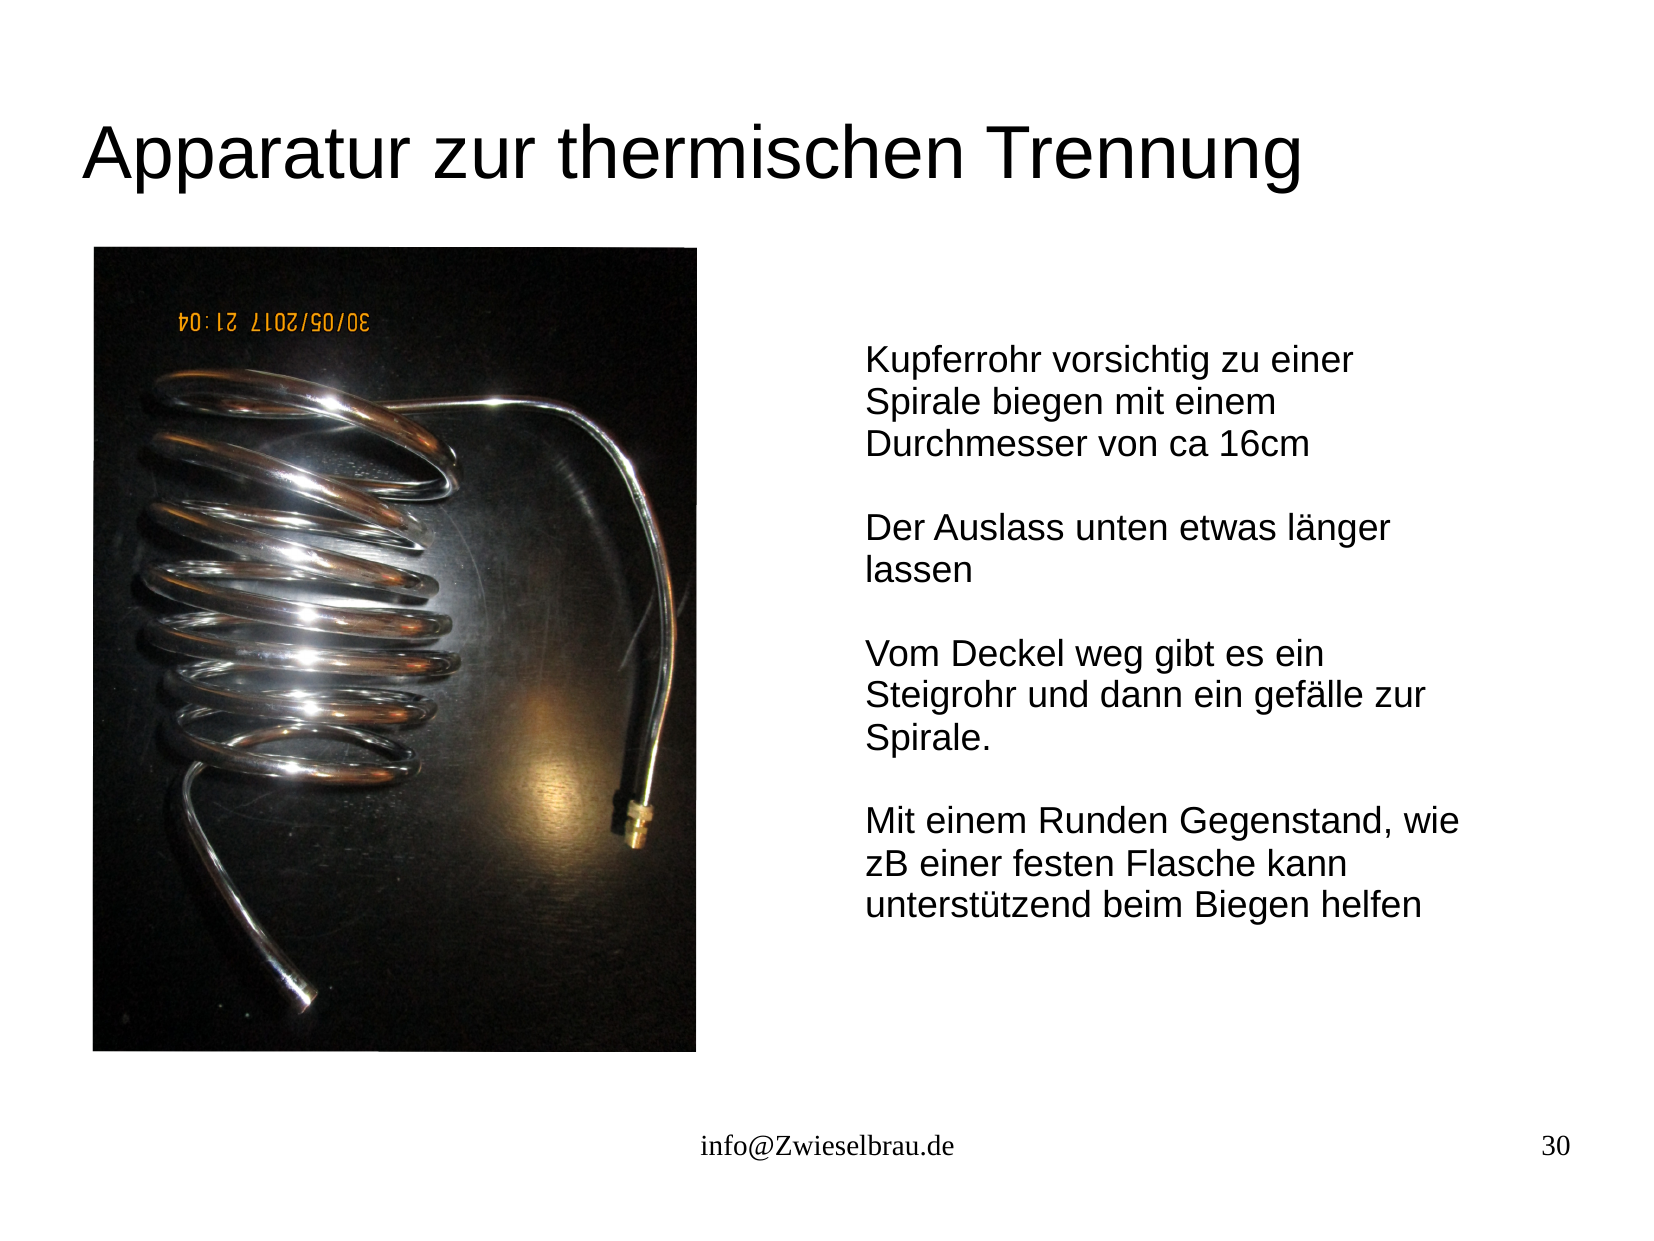

# Apparatur zur thermischen Trennung
Kupferrohr vorsichtig zu einer Spirale biegen mit einem Durchmesser von ca 16cm
Der Auslass unten etwas länger lassen
Vom Deckel weg gibt es ein Steigrohr und dann ein gefälle zur Spirale.
Mit einem Runden Gegenstand, wie zB einer festen Flasche kann unterstützend beim Biegen helfen
info@Zwieselbrau.de
30